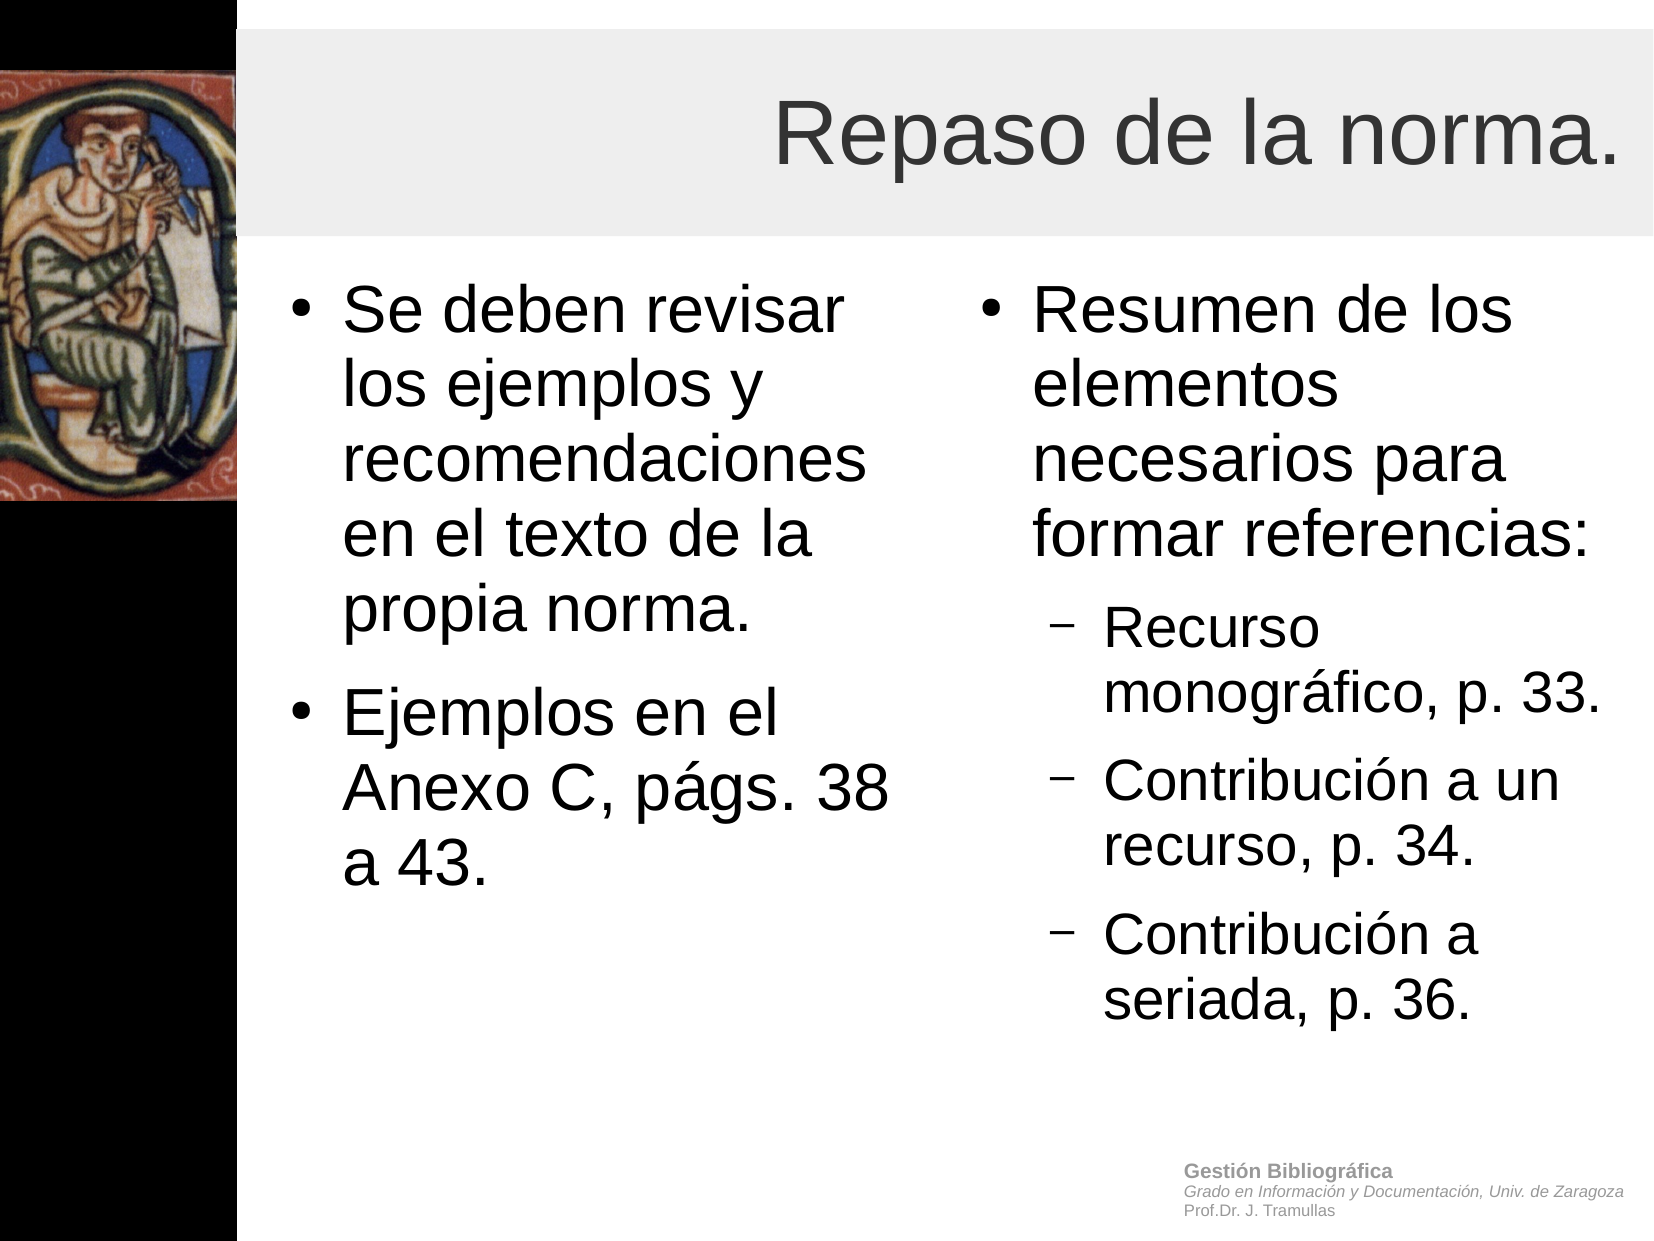

# Repaso de la norma.
Se deben revisar los ejemplos y recomendaciones en el texto de la propia norma.
Ejemplos en el Anexo C, págs. 38 a 43.
Resumen de los elementos necesarios para formar referencias:
Recurso monográfico, p. 33.
Contribución a un recurso, p. 34.
Contribución a seriada, p. 36.